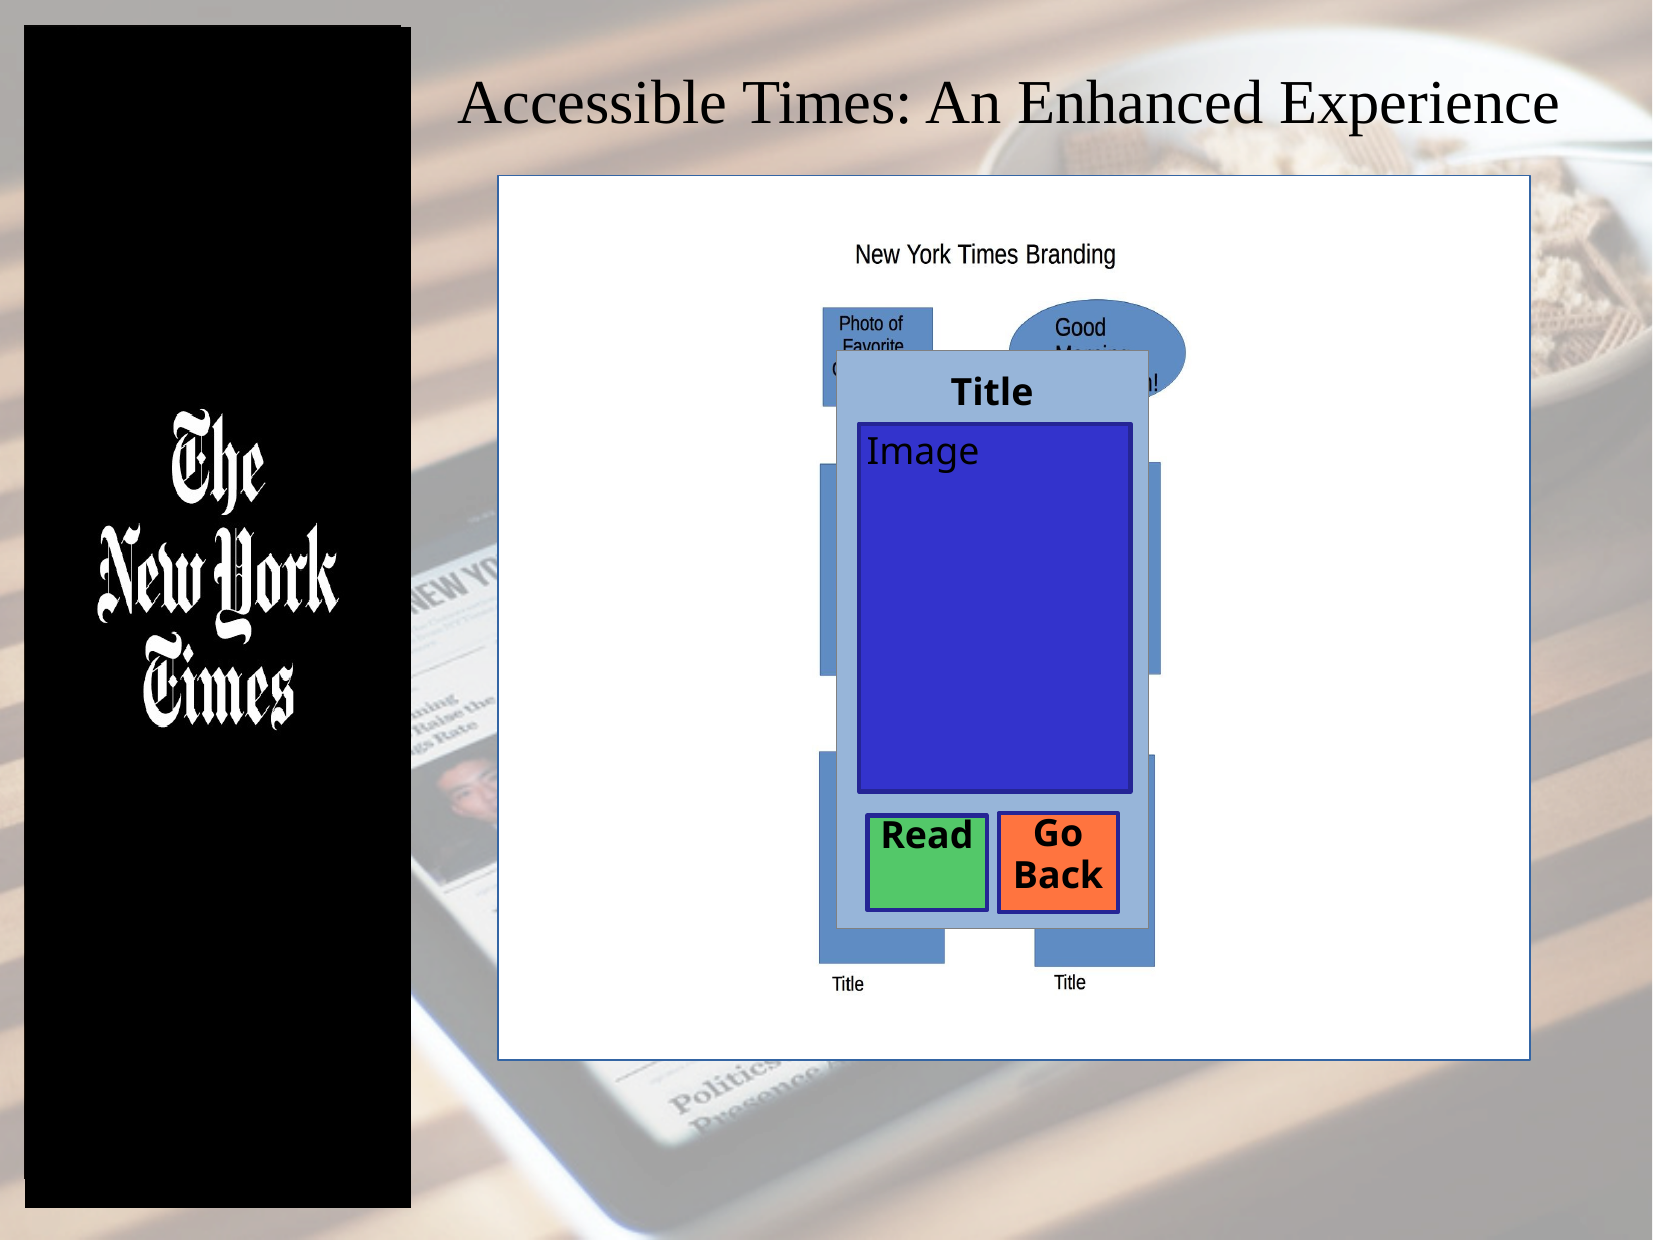

Accessible Times: An Enhanced Experience
Title
Image
Go
Back
Read